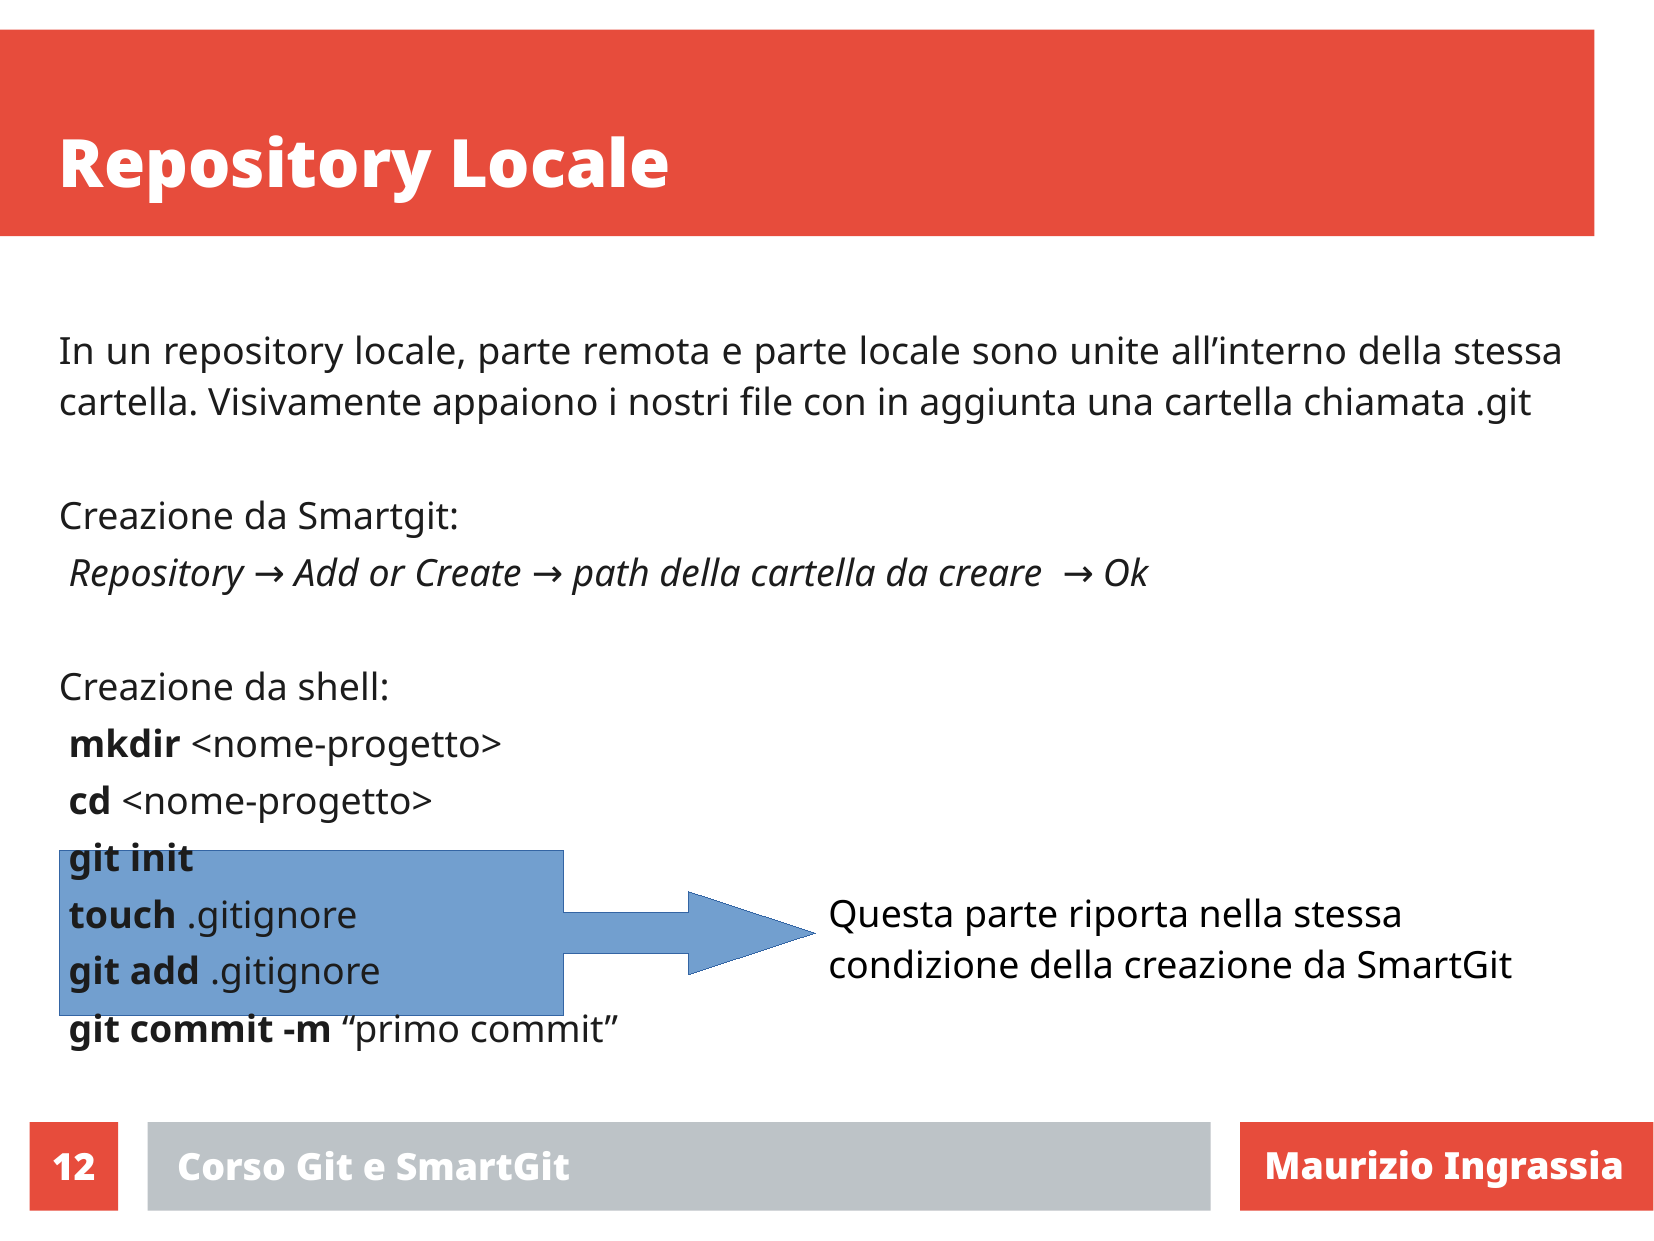

# Repository Locale
In un repository locale, parte remota e parte locale sono unite all’interno della stessa cartella. Visivamente appaiono i nostri file con in aggiunta una cartella chiamata .git
Creazione da Smartgit:
 Repository → Add or Create → path della cartella da creare → Ok
Creazione da shell:
 mkdir <nome-progetto>
 cd <nome-progetto>
 git init
 touch .gitignore
 git add .gitignore
 git commit -m “primo commit”
Questa parte riporta nella stessa condizione della creazione da SmartGit
12
Corso Git e SmartGit
Maurizio Ingrassia